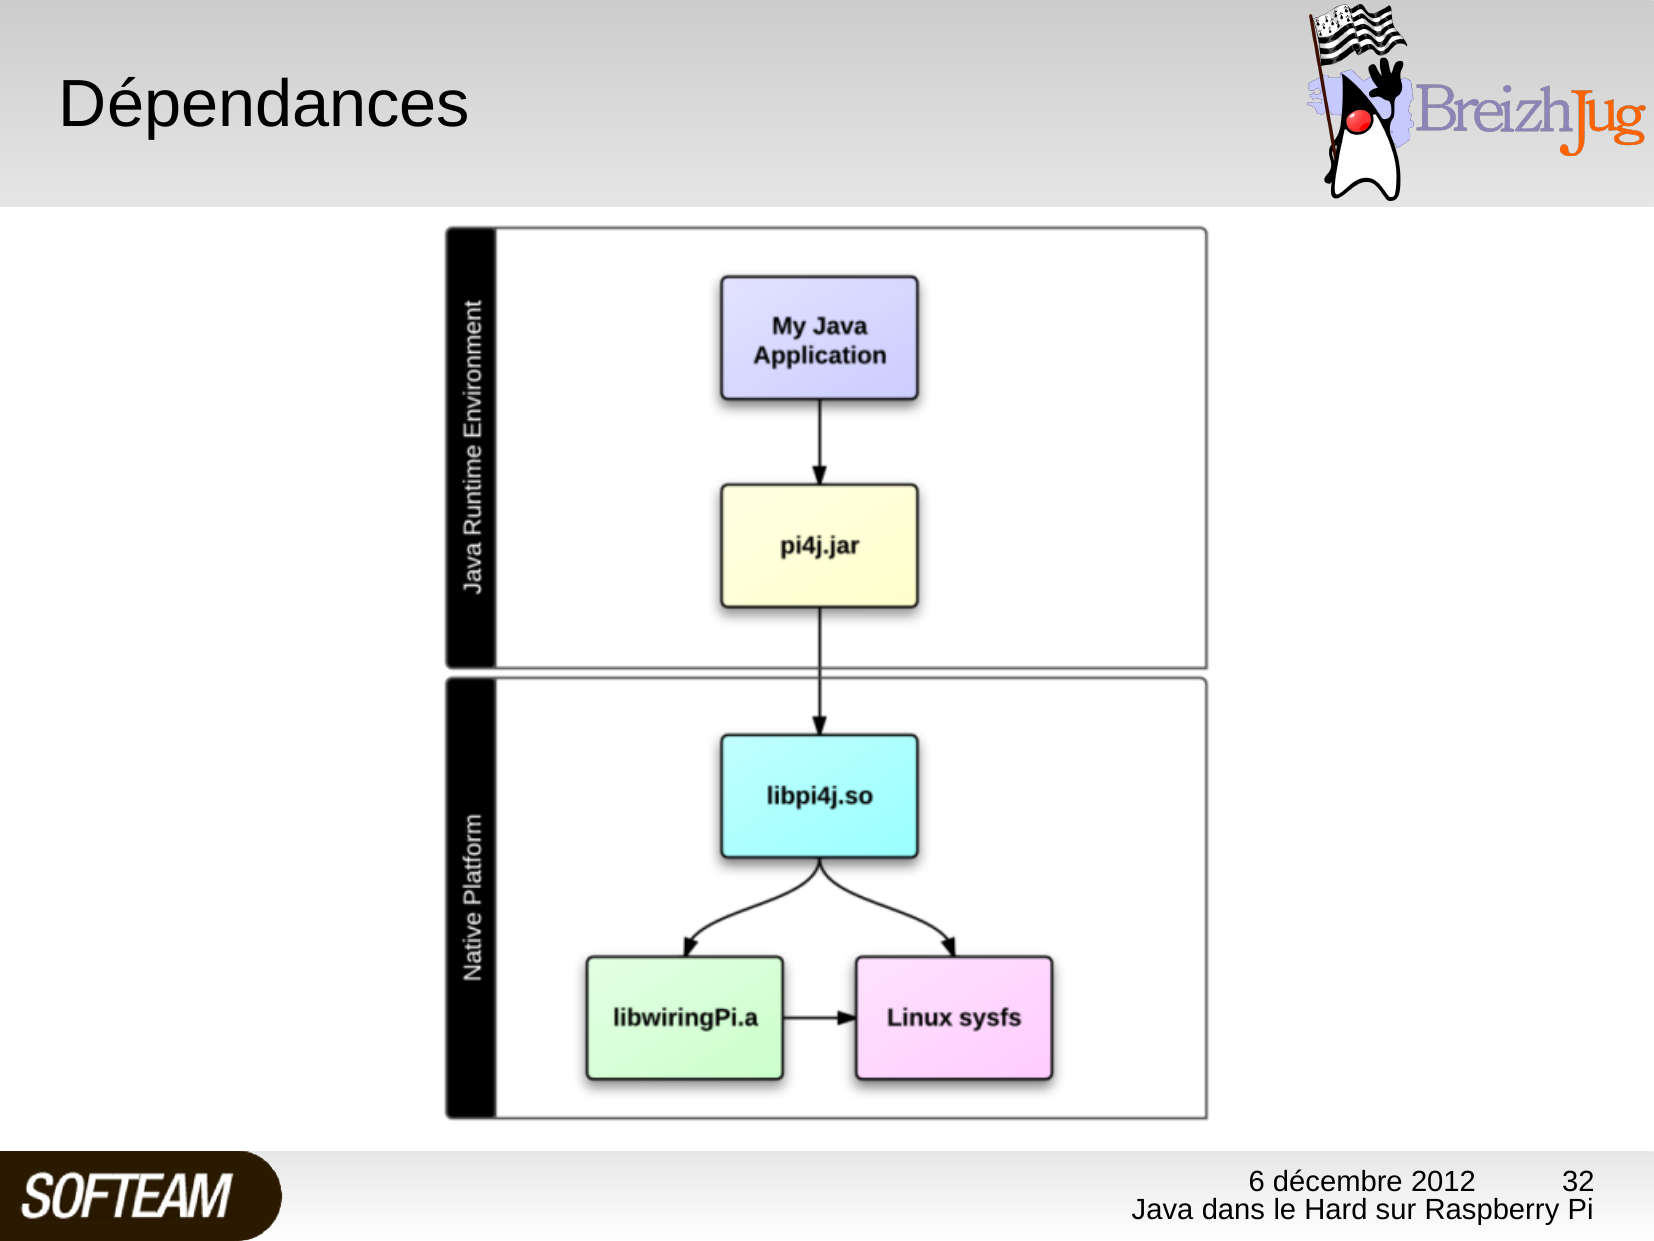

# Dépendances
14 septembre 2012
32
Beaglebone - JugSummerCamp 2012